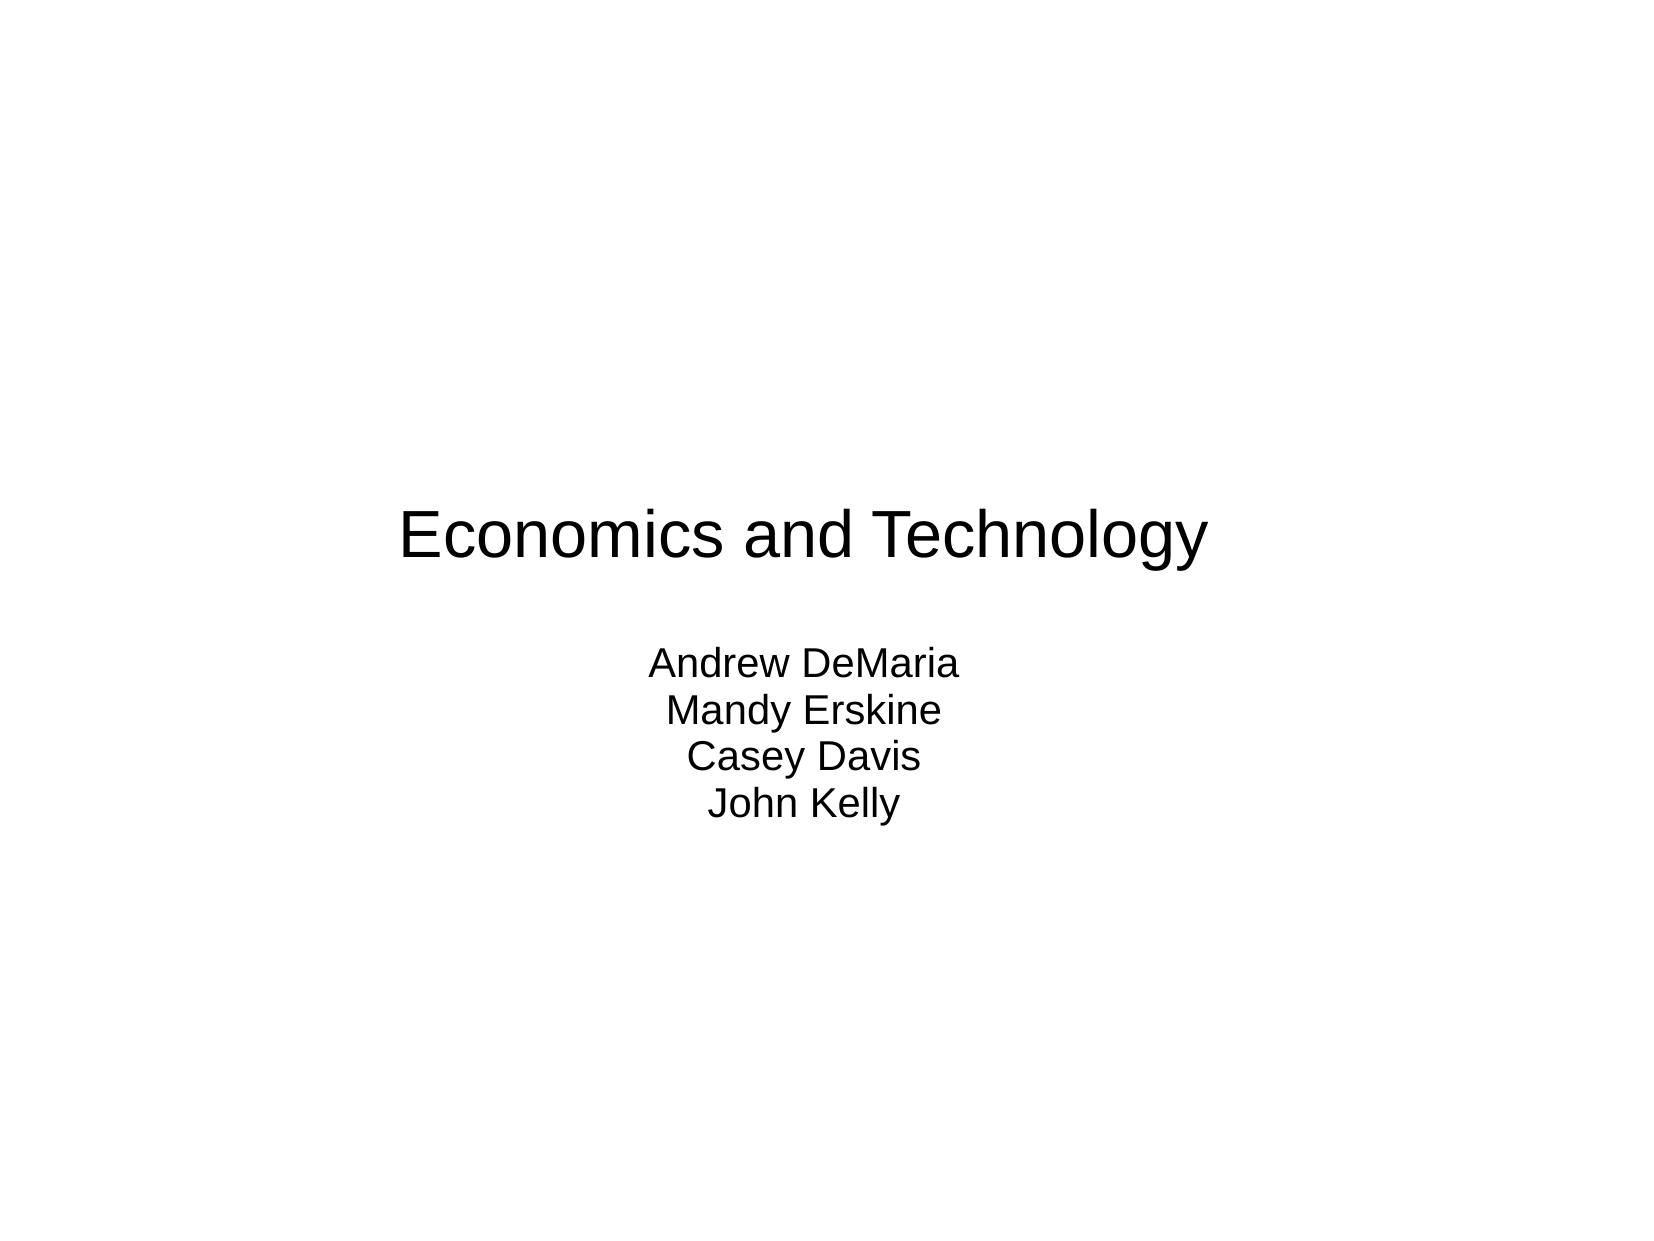

# Economics and Technology
Andrew DeMaria
Mandy Erskine
Casey Davis
John Kelly